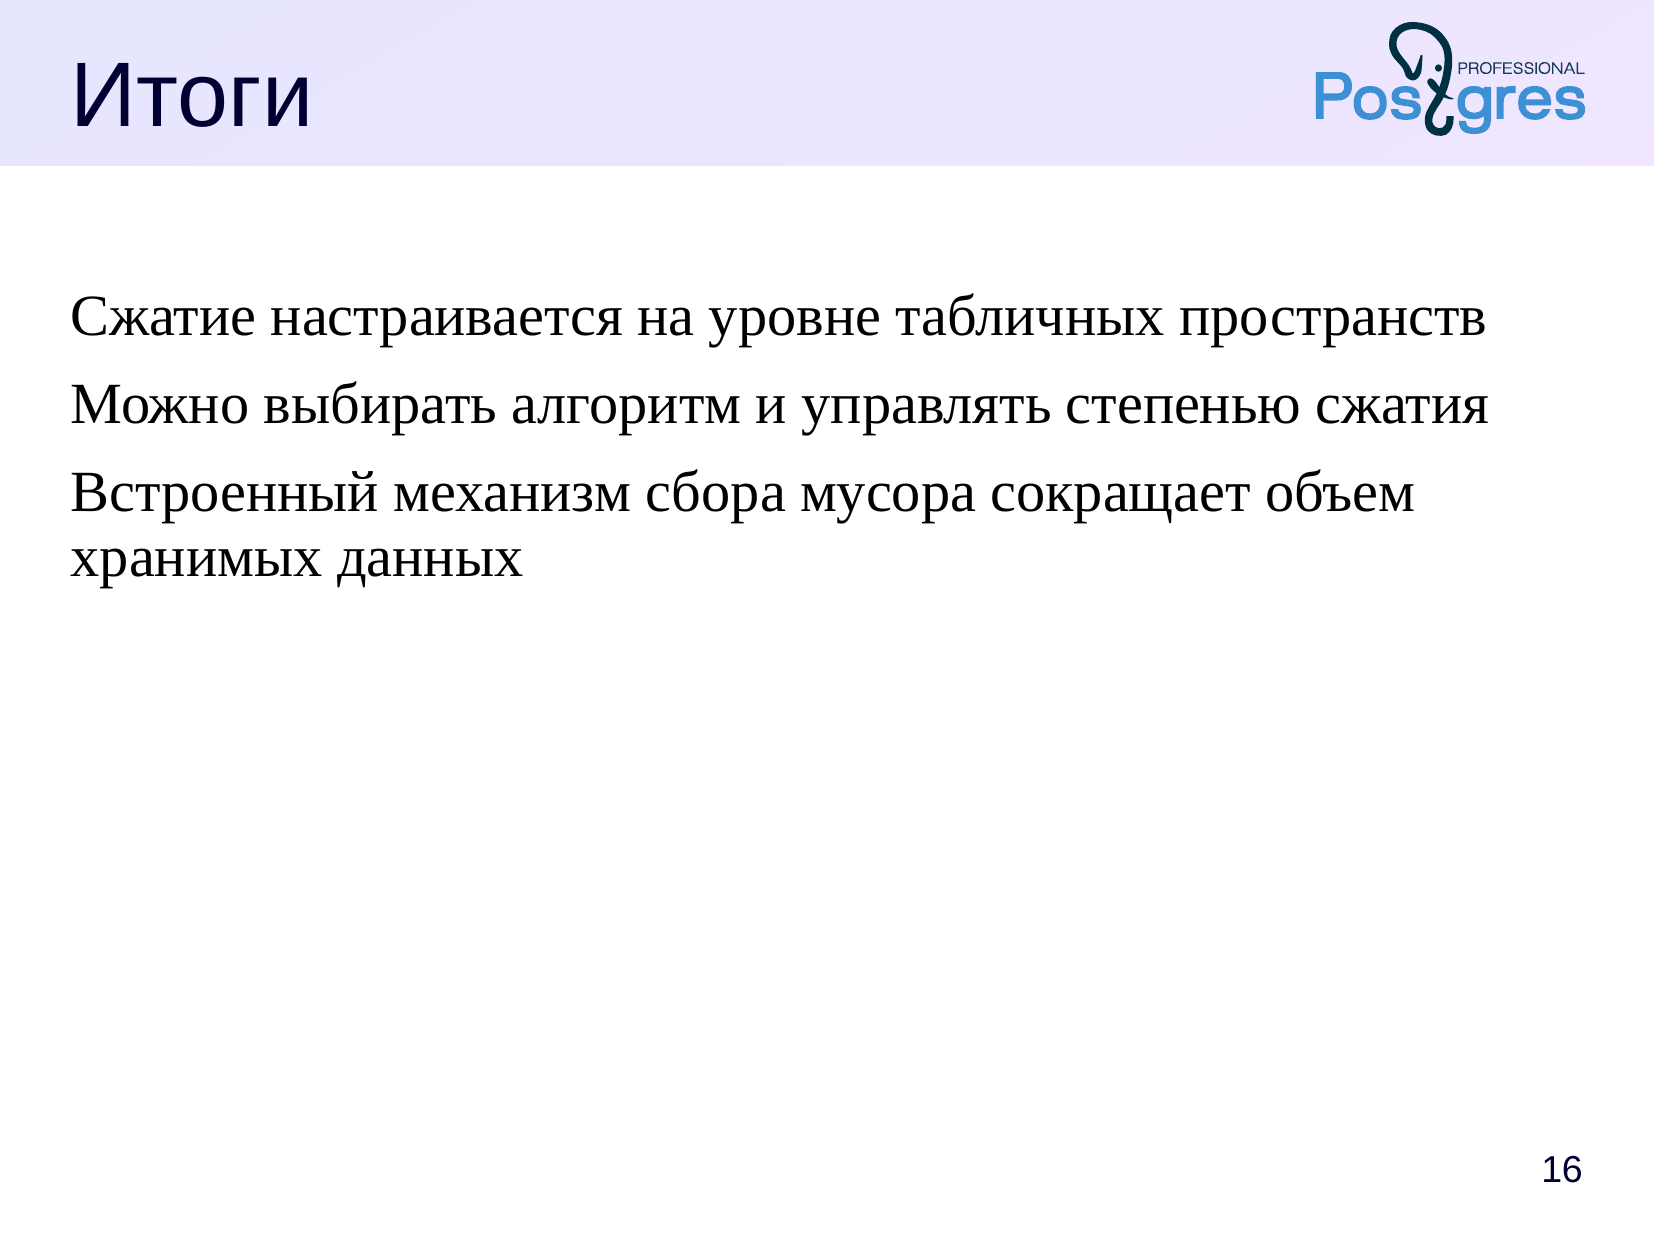

# Итоги
Сжатие настраивается на уровне табличных пространств
Можно выбирать алгоритм и управлять степенью сжатия
Встроенный механизм сбора мусора сокращает объем хранимых данных